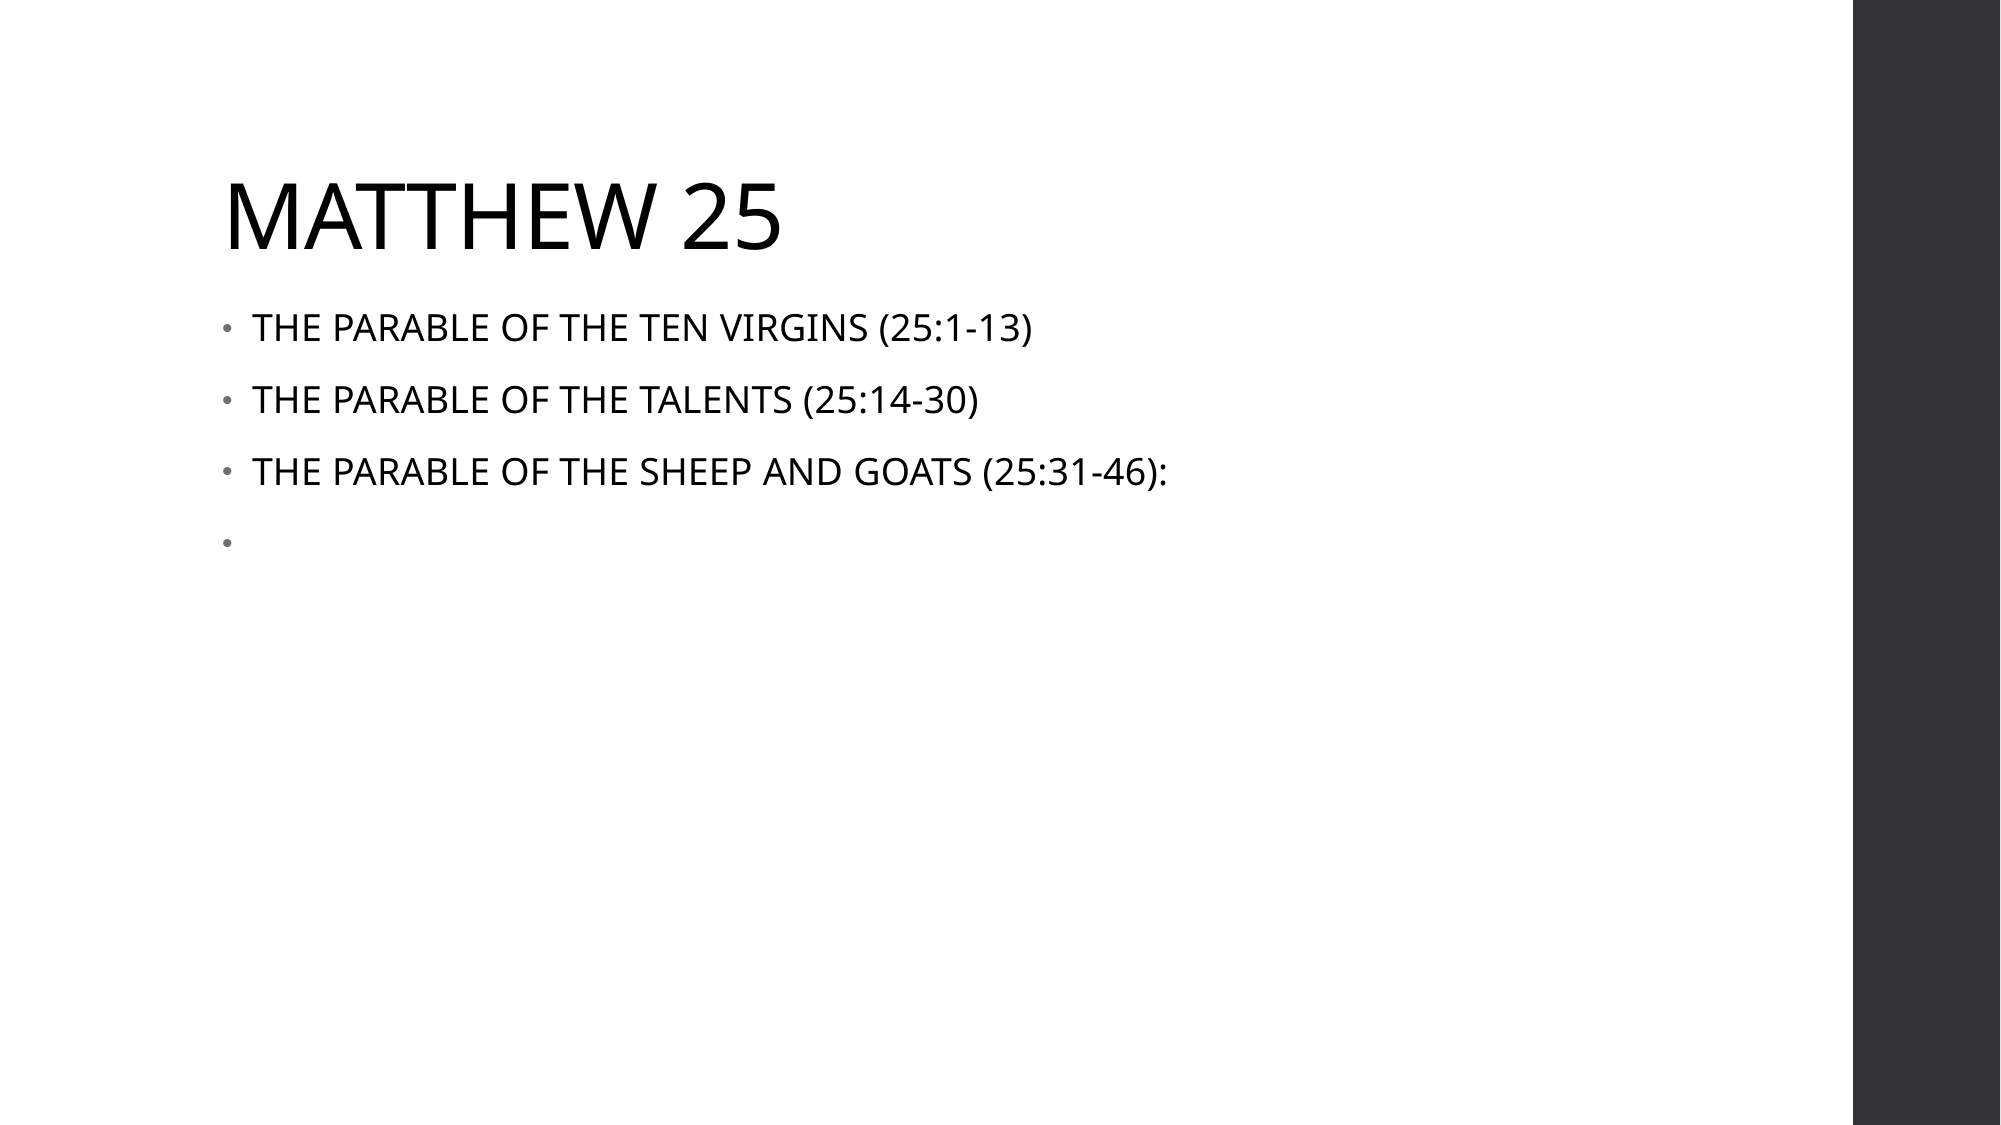

# MATTHEW 25
THE PARABLE OF THE TEN VIRGINS (25:1-13)
THE PARABLE OF THE TALENTS (25:14-30)
THE PARABLE OF THE SHEEP AND GOATS (25:31-46):